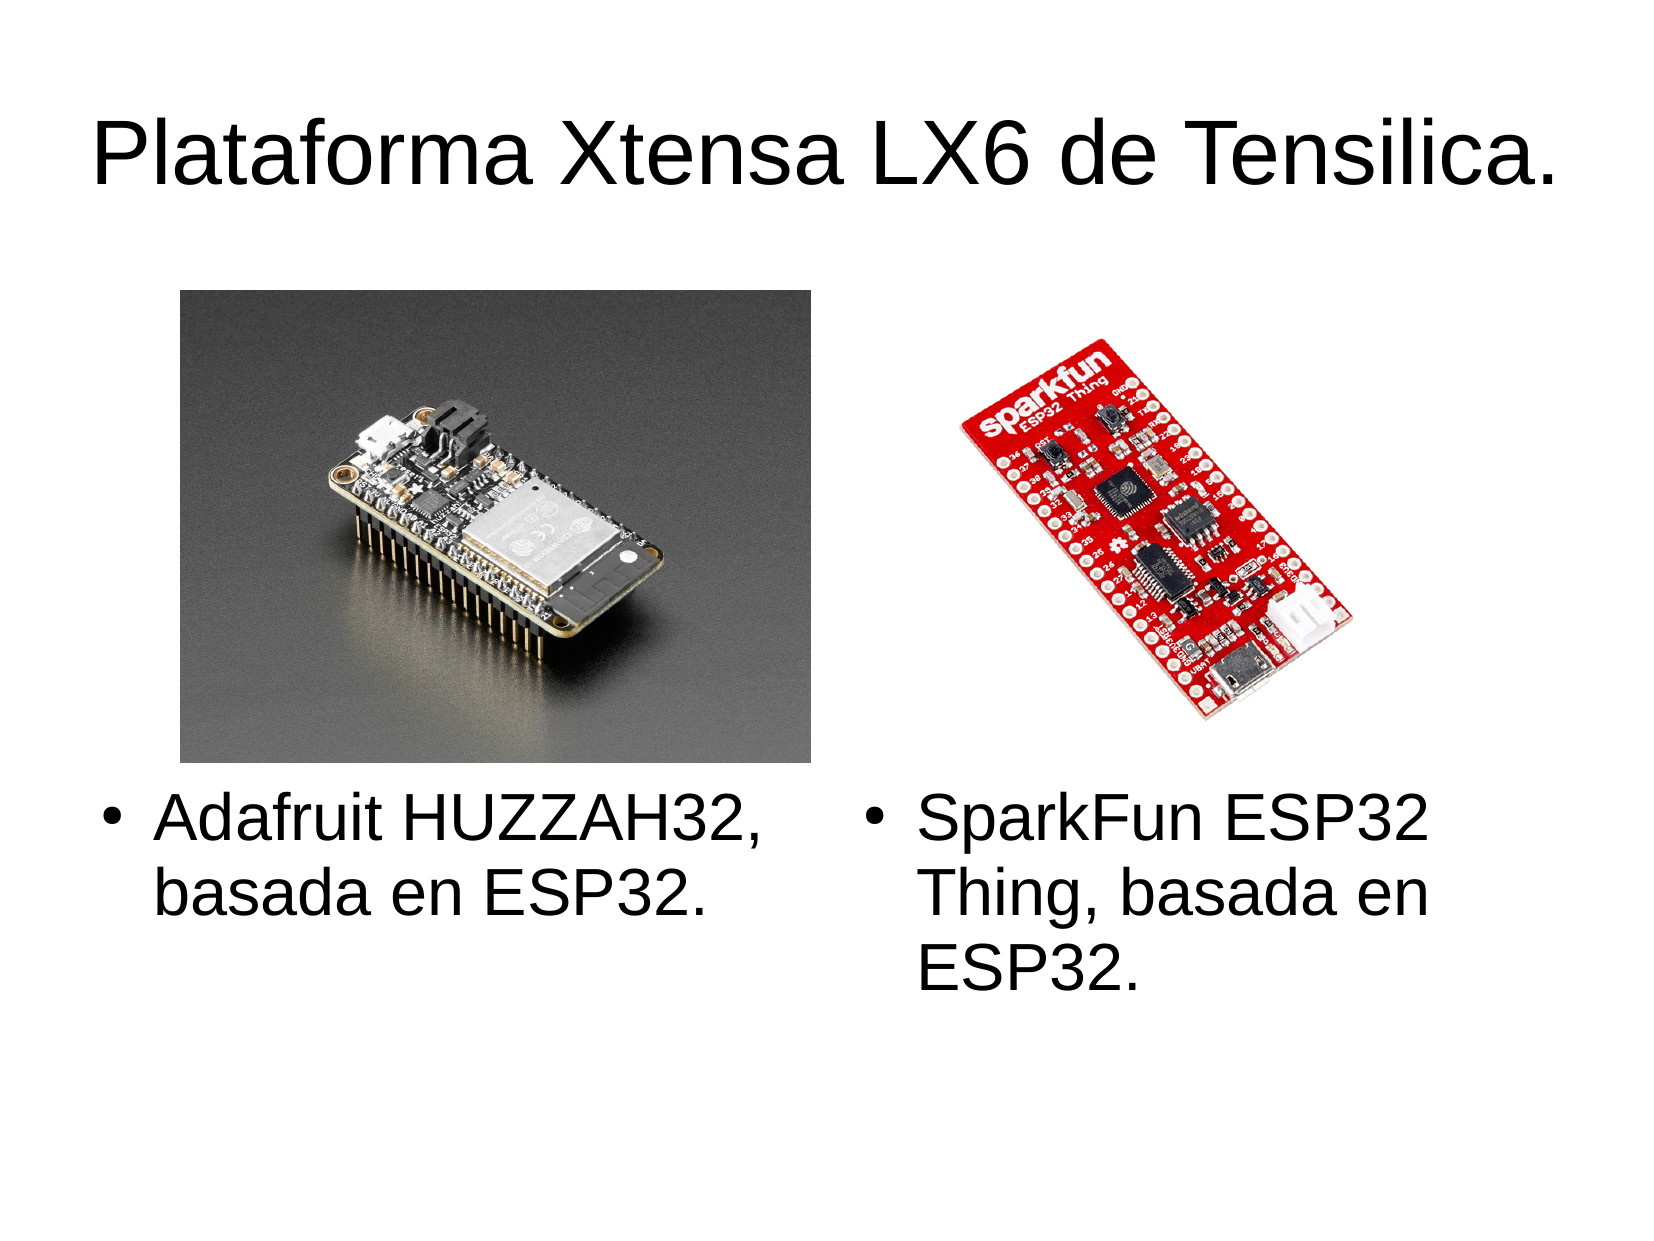

# Plataforma Xtensa LX6 de Tensilica.
Adafruit HUZZAH32, basada en ESP32.
SparkFun ESP32 Thing, basada en ESP32.